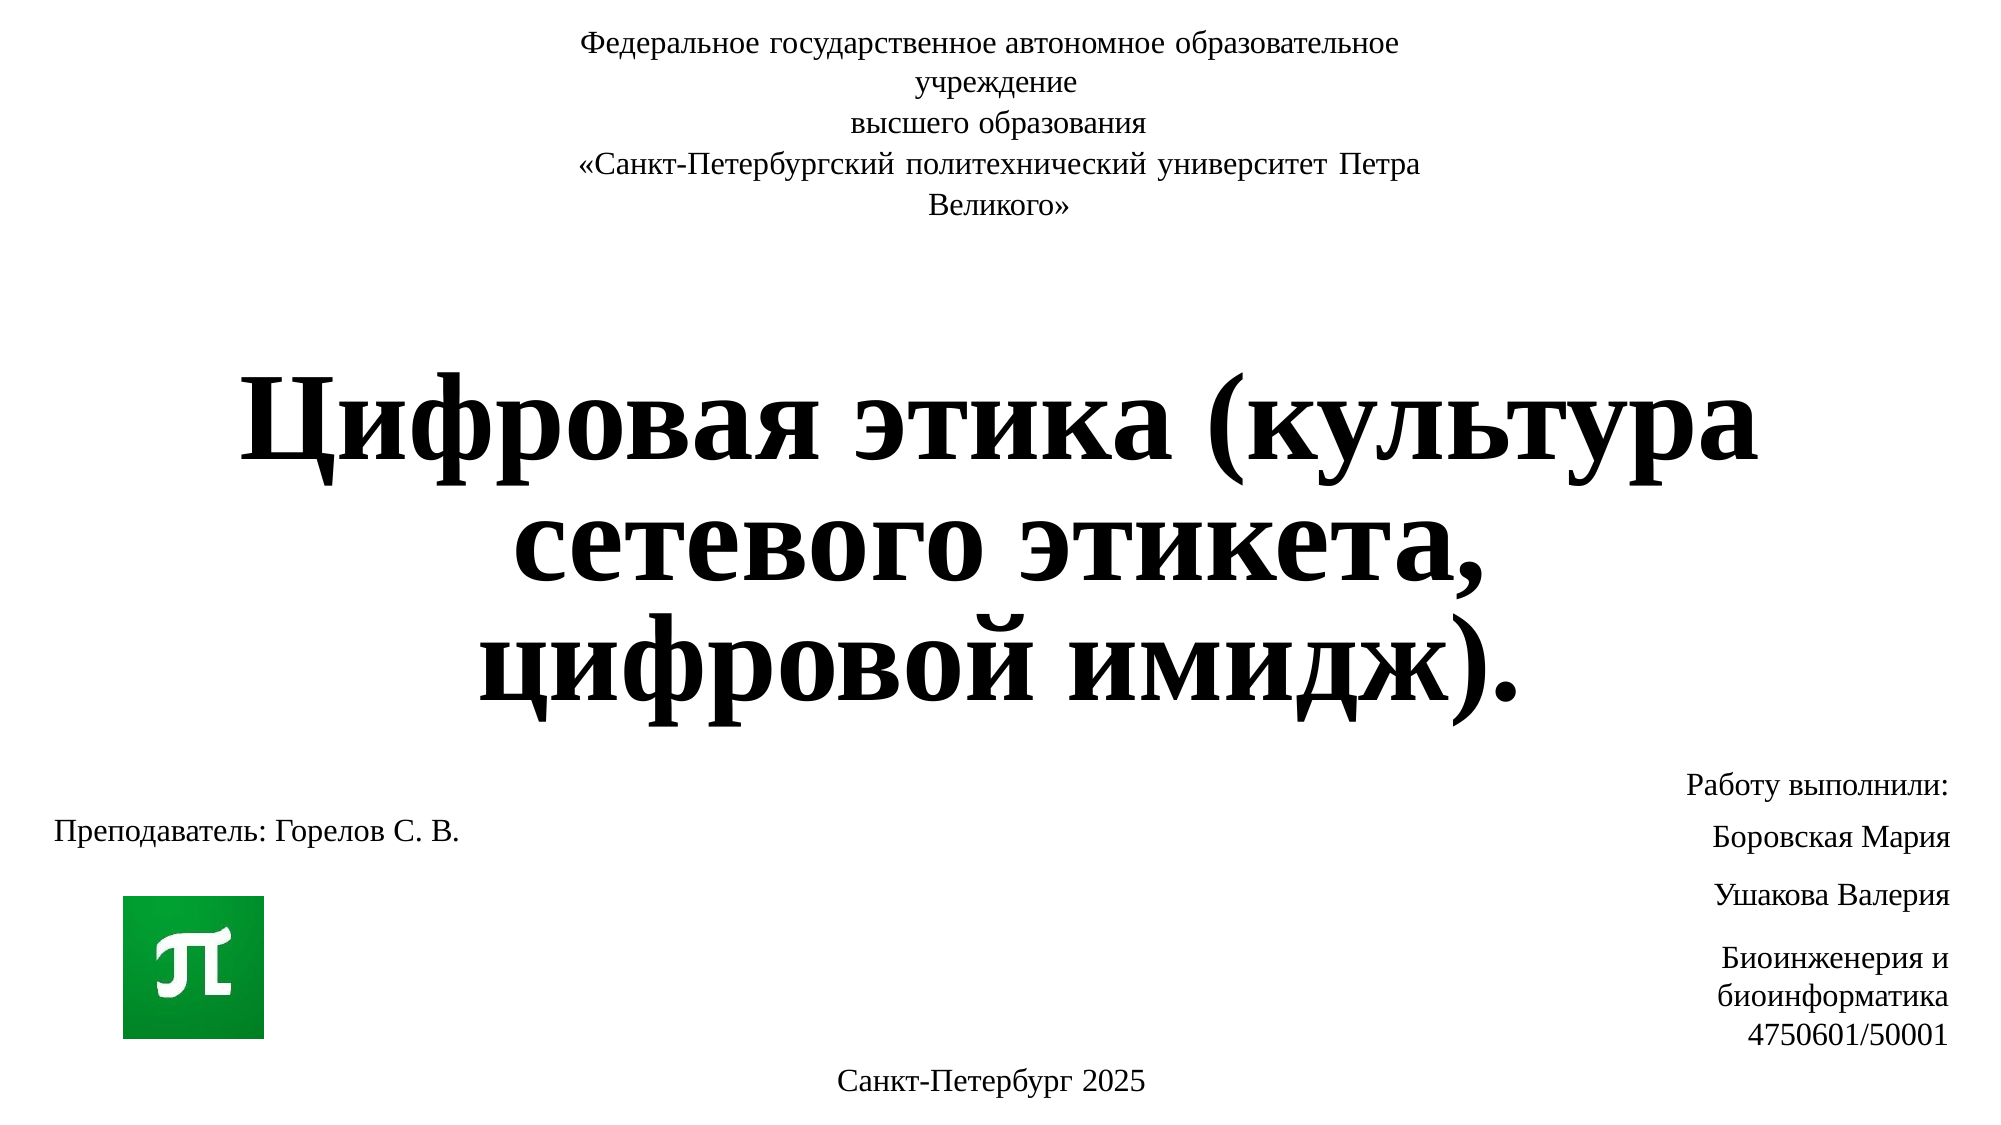

Федеральное государственное автономное образовательное учреждение
# высшего образования
«Санкт-Петербургский политехнический университет Петра Великого»
Цифровая этика (культура сетевого этикета, цифровой имидж).
Работу выполнили:
Боровская Мария Ушакова Валерия
Биоинженерия и биоинформатика 4750601/50001
Преподаватель: Горелов С. В.
Санкт-Петербург 2025